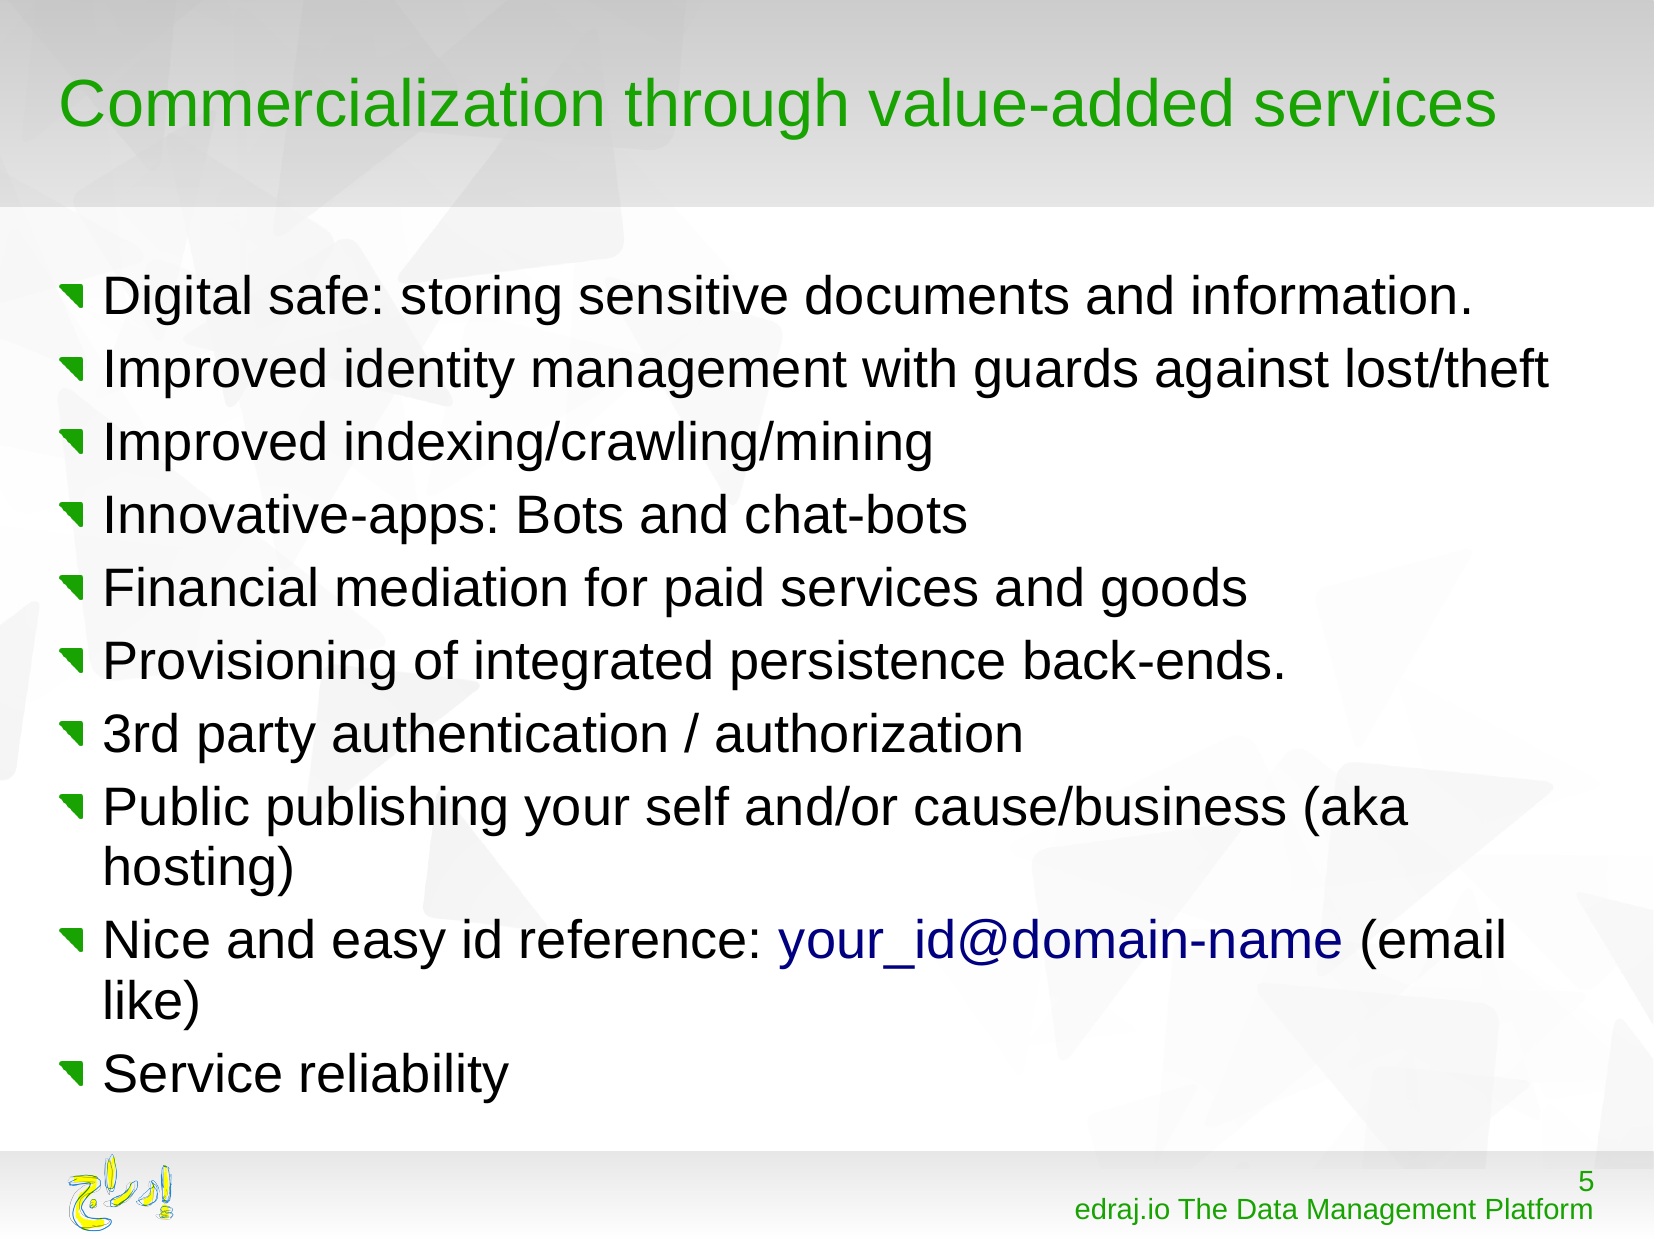

# Commercialization through value-added services
Digital safe: storing sensitive documents and information.
Improved identity management with guards against lost/theft
Improved indexing/crawling/mining
Innovative-apps: Bots and chat-bots
Financial mediation for paid services and goods
Provisioning of integrated persistence back-ends.
3rd party authentication / authorization
Public publishing your self and/or cause/business (aka hosting)
Nice and easy id reference: your_id@domain-name (email like)
Service reliability
5
edraj.io The Data Management Platform